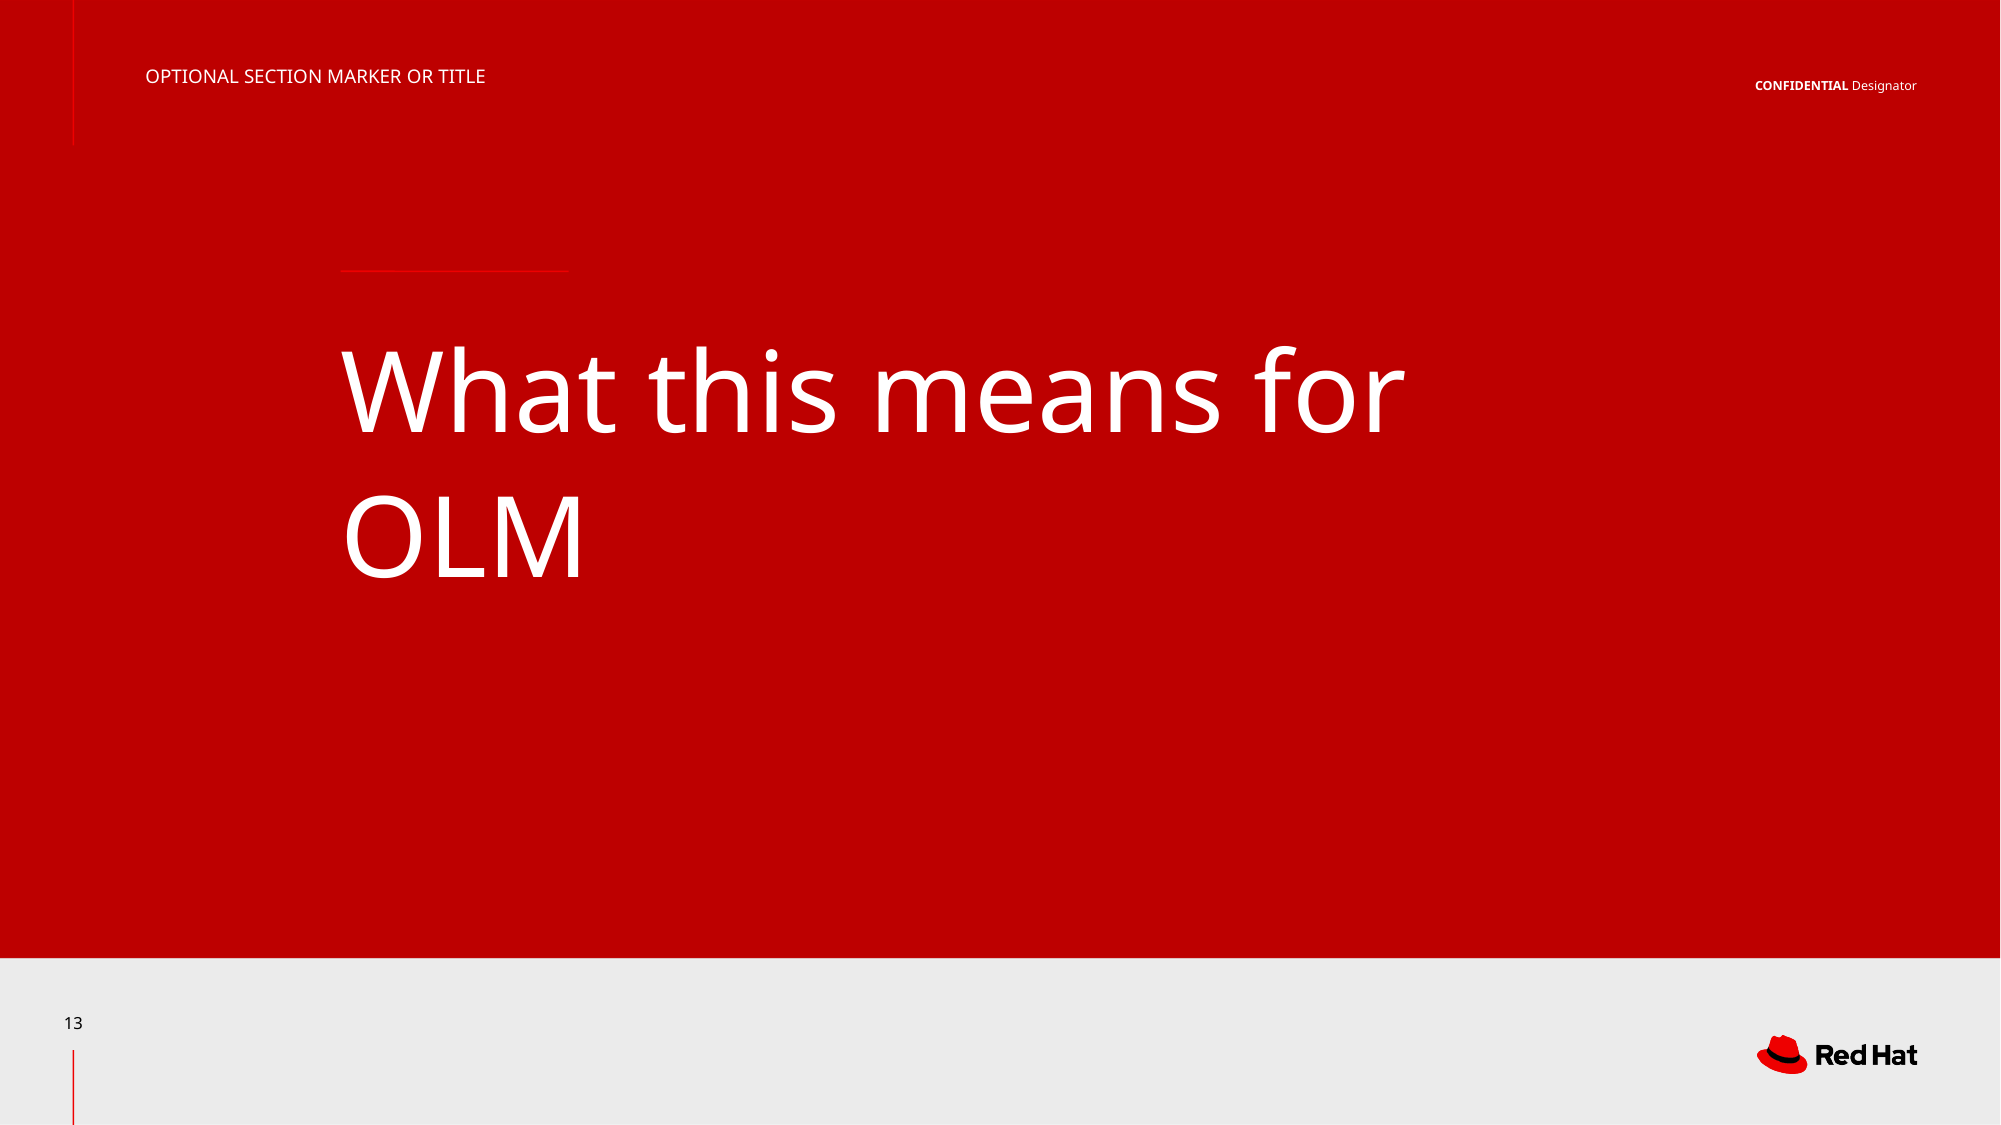

OPTIONAL SECTION MARKER OR TITLE
# What this means for OLM